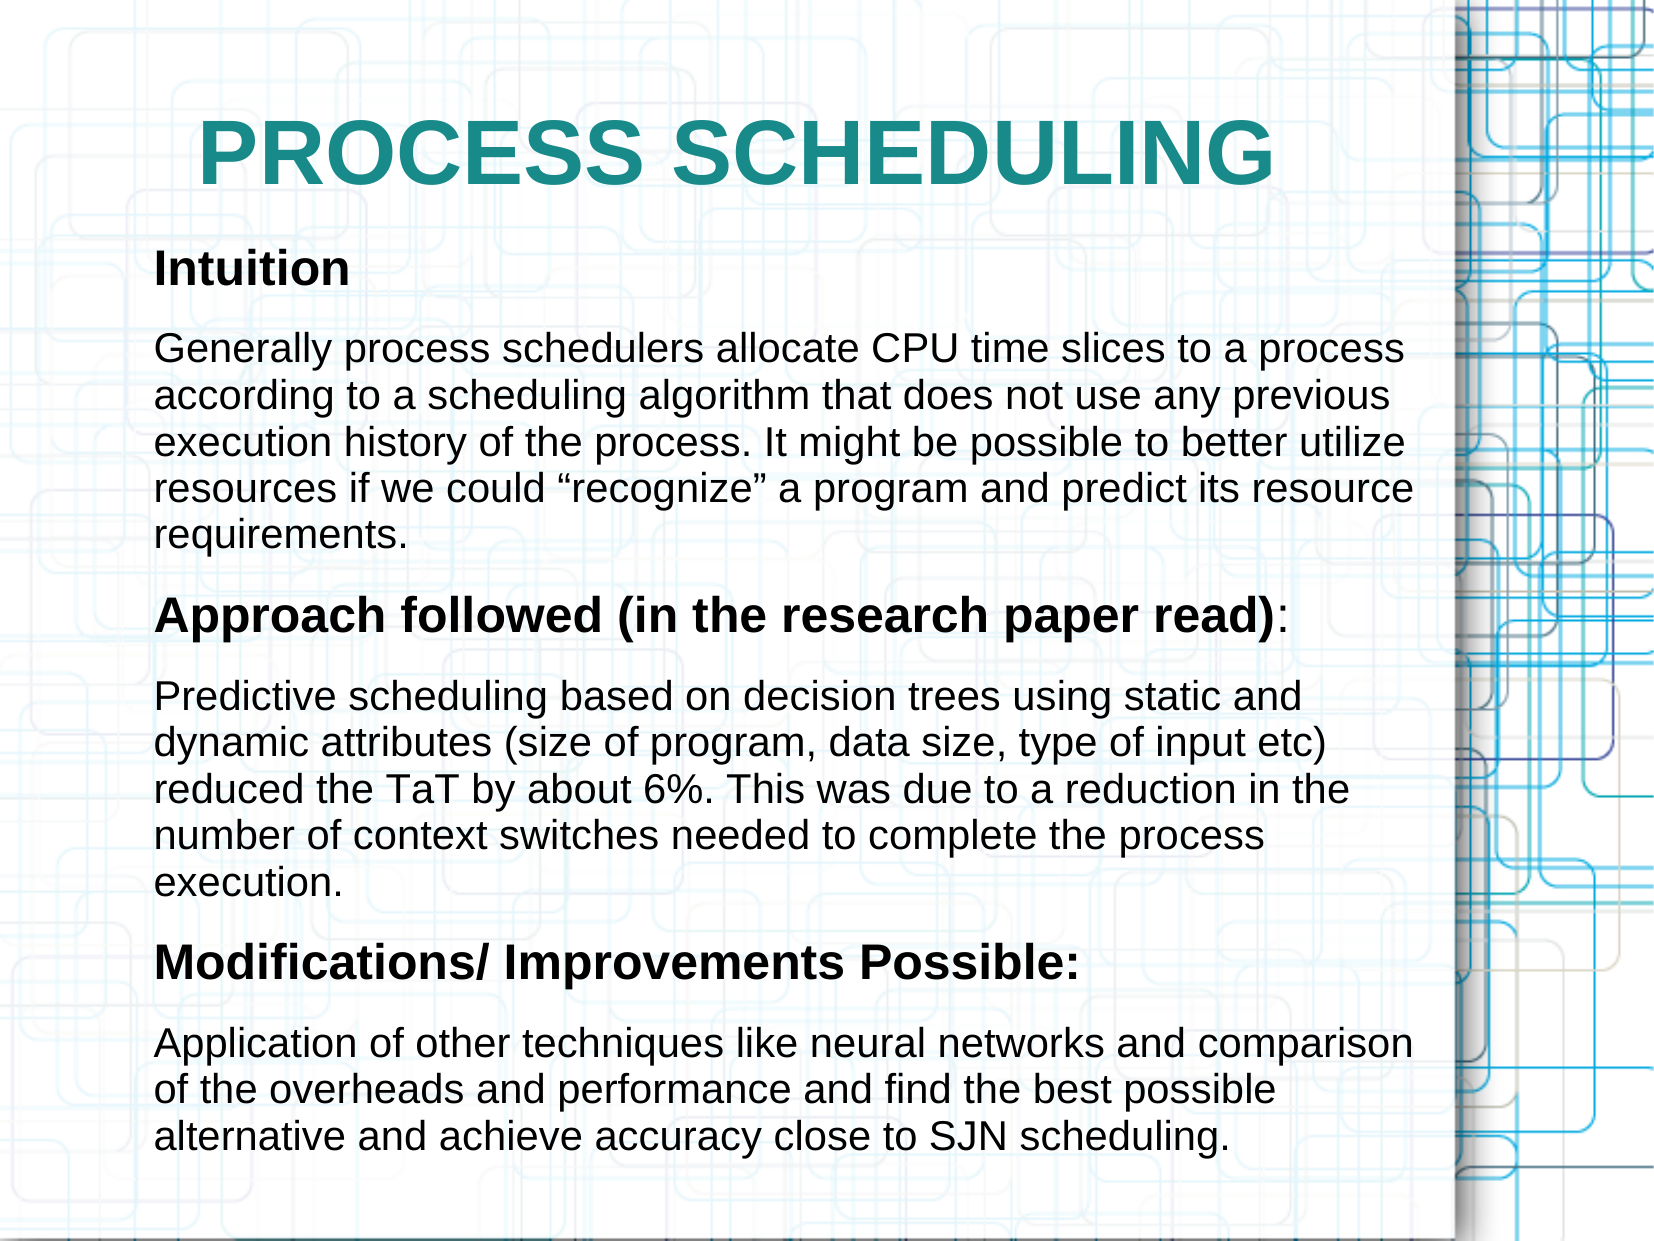

# PROCESS SCHEDULING
Intuition
Generally process schedulers allocate CPU time slices to a process according to a scheduling algorithm that does not use any previous execution history of the process. It might be possible to better utilize resources if we could “recognize” a program and predict its resource requirements.
Approach followed (in the research paper read):
Predictive scheduling based on decision trees using static and dynamic attributes (size of program, data size, type of input etc) reduced the TaT by about 6%. This was due to a reduction in the number of context switches needed to complete the process execution.
Modifications/ Improvements Possible:
Application of other techniques like neural networks and comparison of the overheads and performance and find the best possible alternative and achieve accuracy close to SJN scheduling.